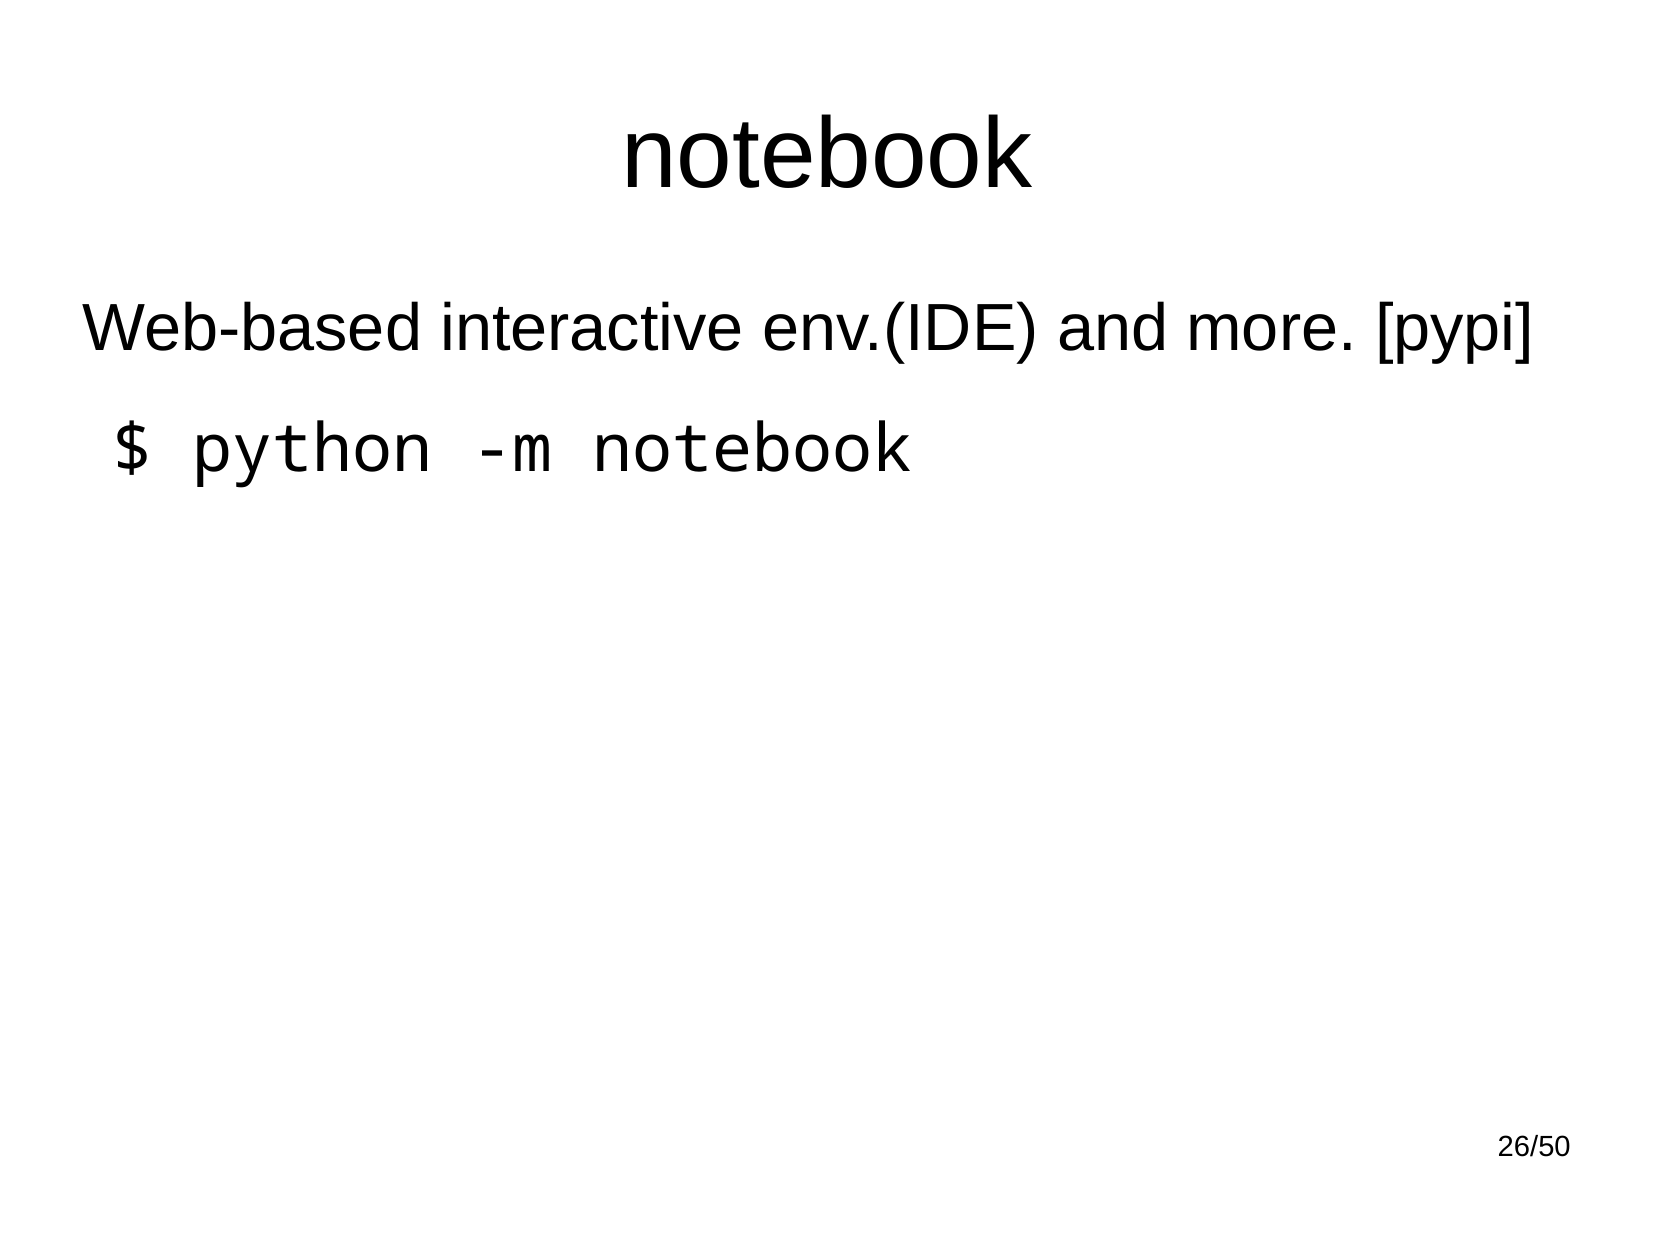

# notebook
Web-based interactive env.(IDE) and more. [pypi]
$ python -m notebook
26